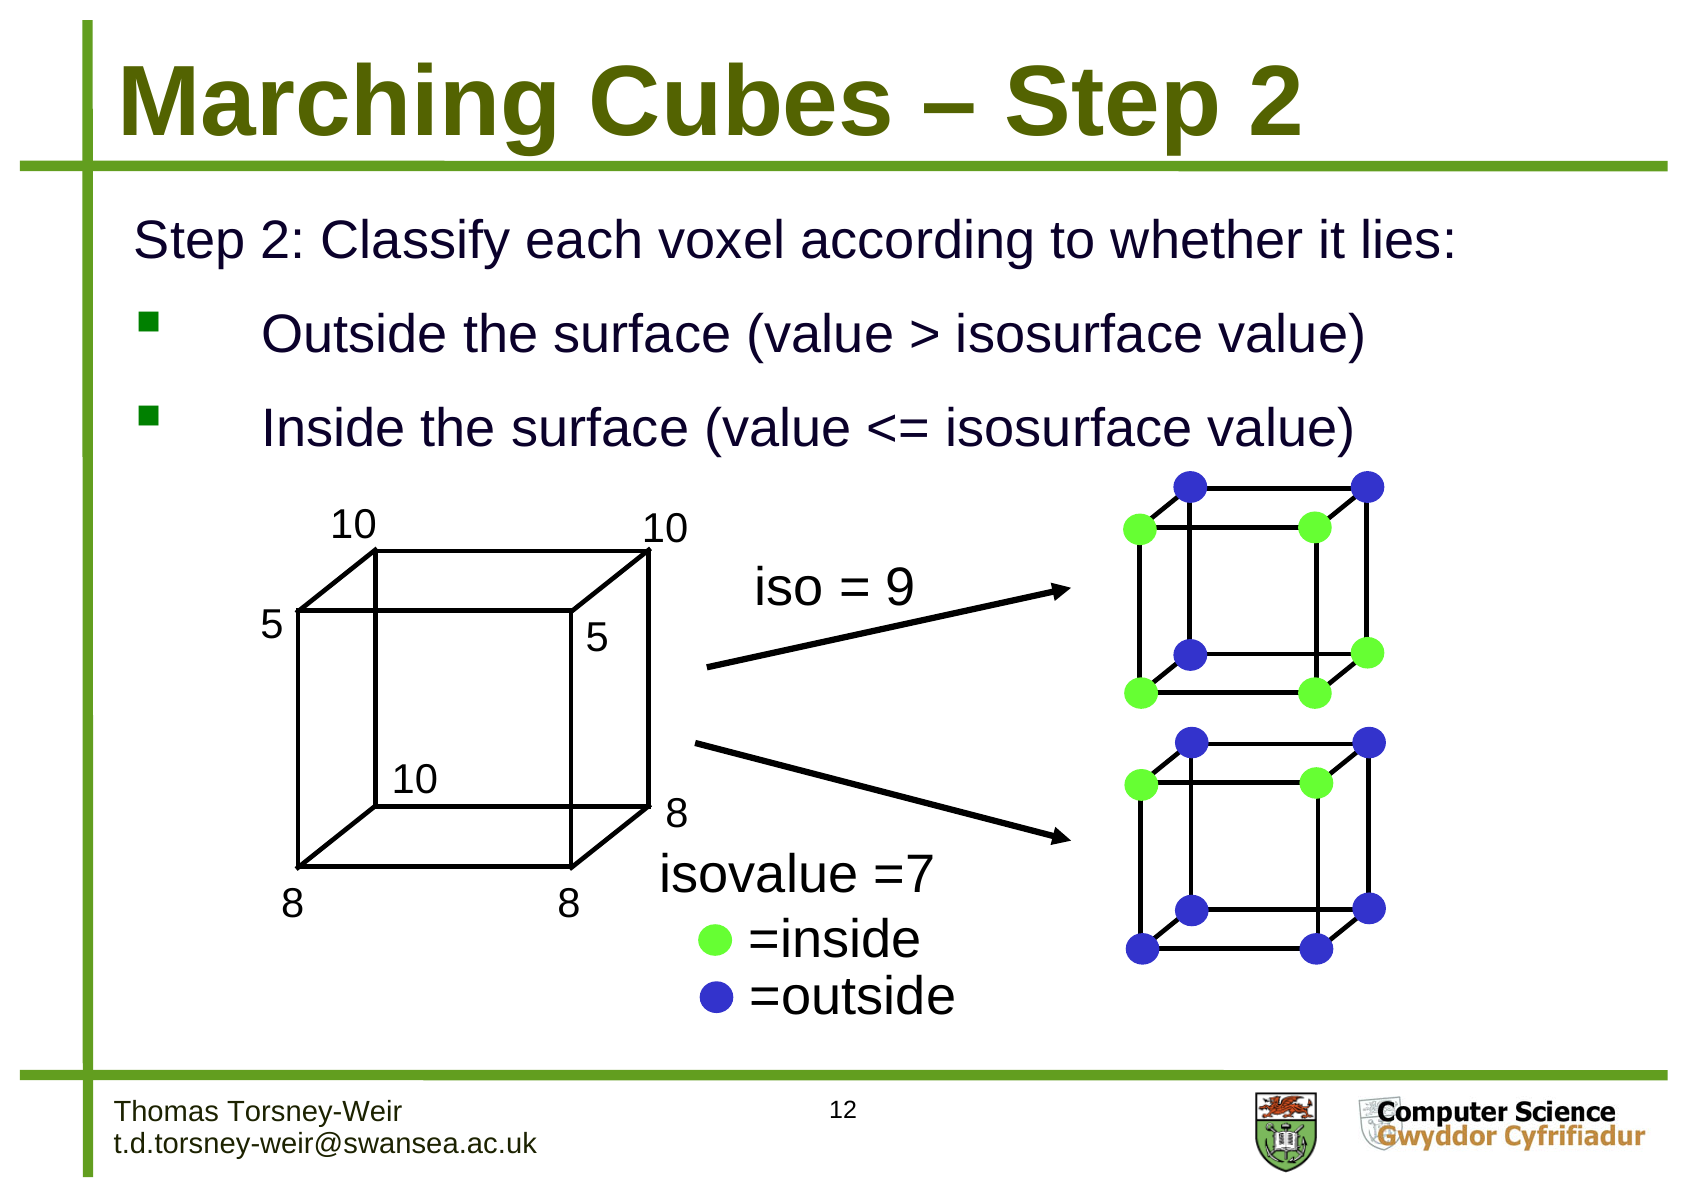

# Marching Cubes – Step 2
Step 2: Classify each voxel according to whether it lies:
Outside the surface (value > isosurface value)
Inside the surface (value <= isosurface value)
10
10
iso = 9
5
5
10
8
isovalue =7
8
8
=inside
=outside